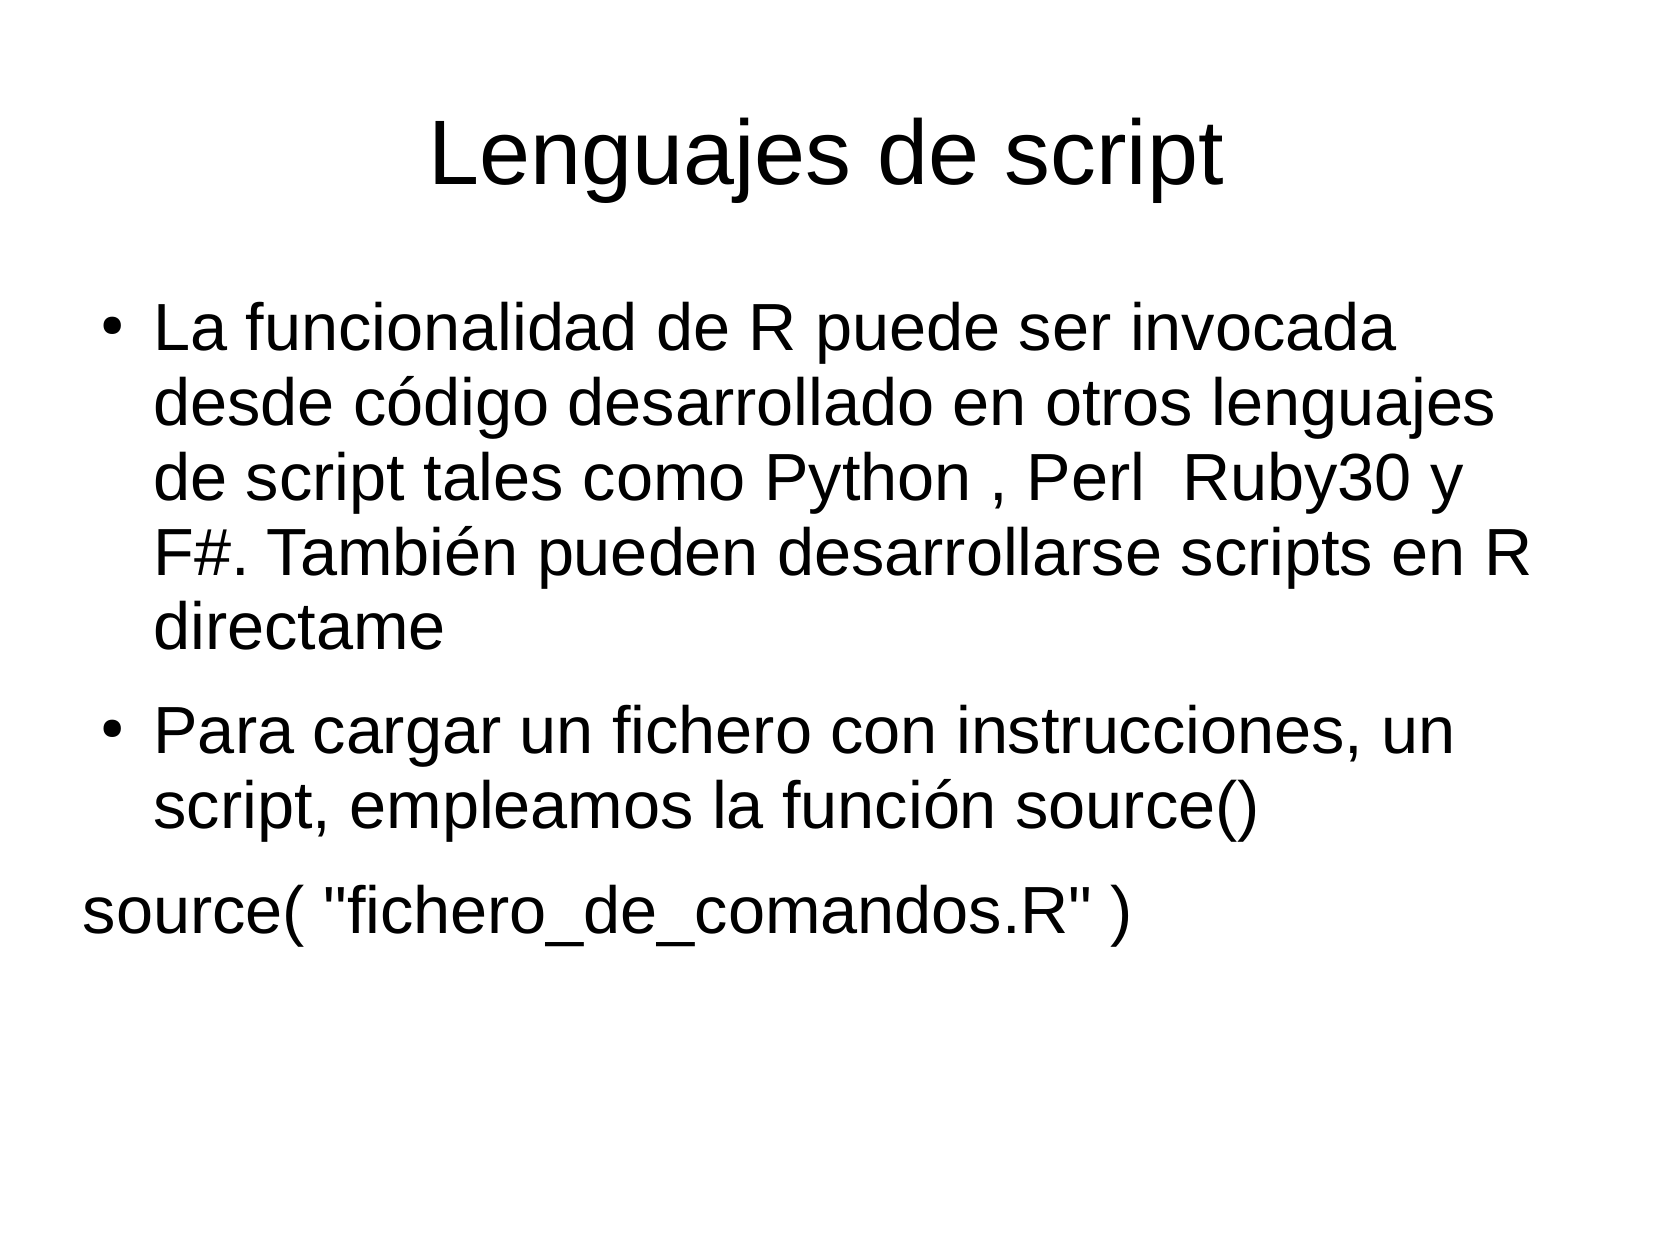

# Lenguajes de script
La funcionalidad de R puede ser invocada desde código desarrollado en otros lenguajes de script tales como Python , Perl Ruby30 y F#. También pueden desarrollarse scripts en R directame
Para cargar un fichero con instrucciones, un script, empleamos la función source()
source( "fichero_de_comandos.R" )